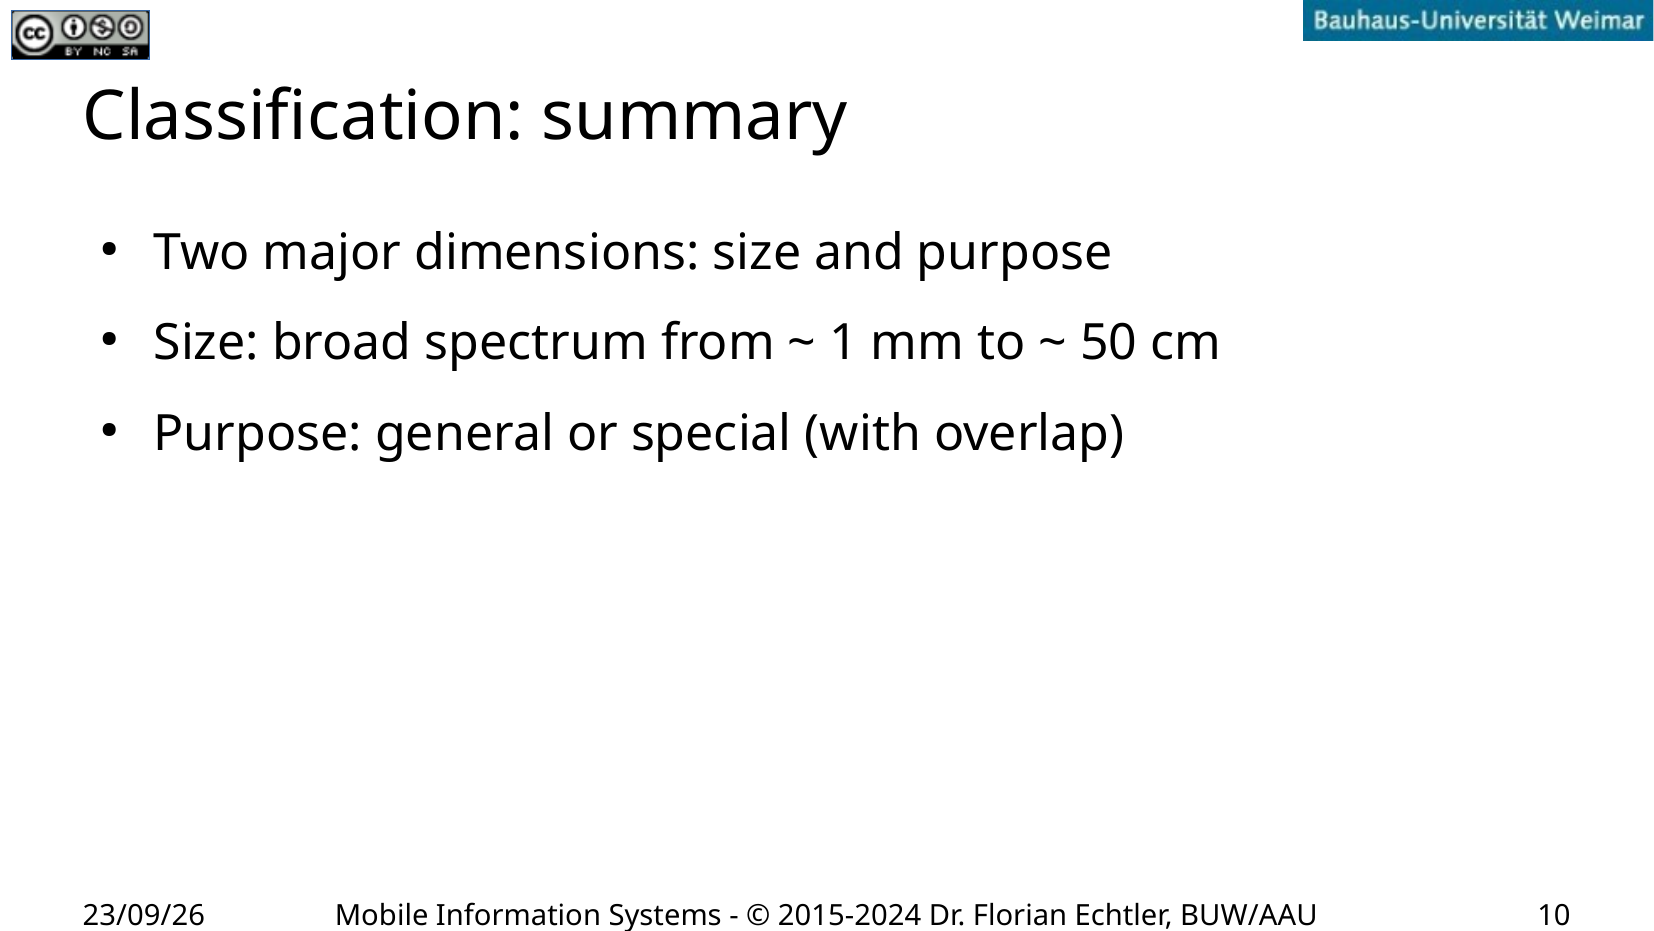

# Classification: summary
Two major dimensions: size and purpose
Size: broad spectrum from ~ 1 mm to ~ 50 cm
Purpose: general or special (with overlap)
Mobile Information Systems - © 2015-2024 Dr. Florian Echtler, BUW/AAU
10